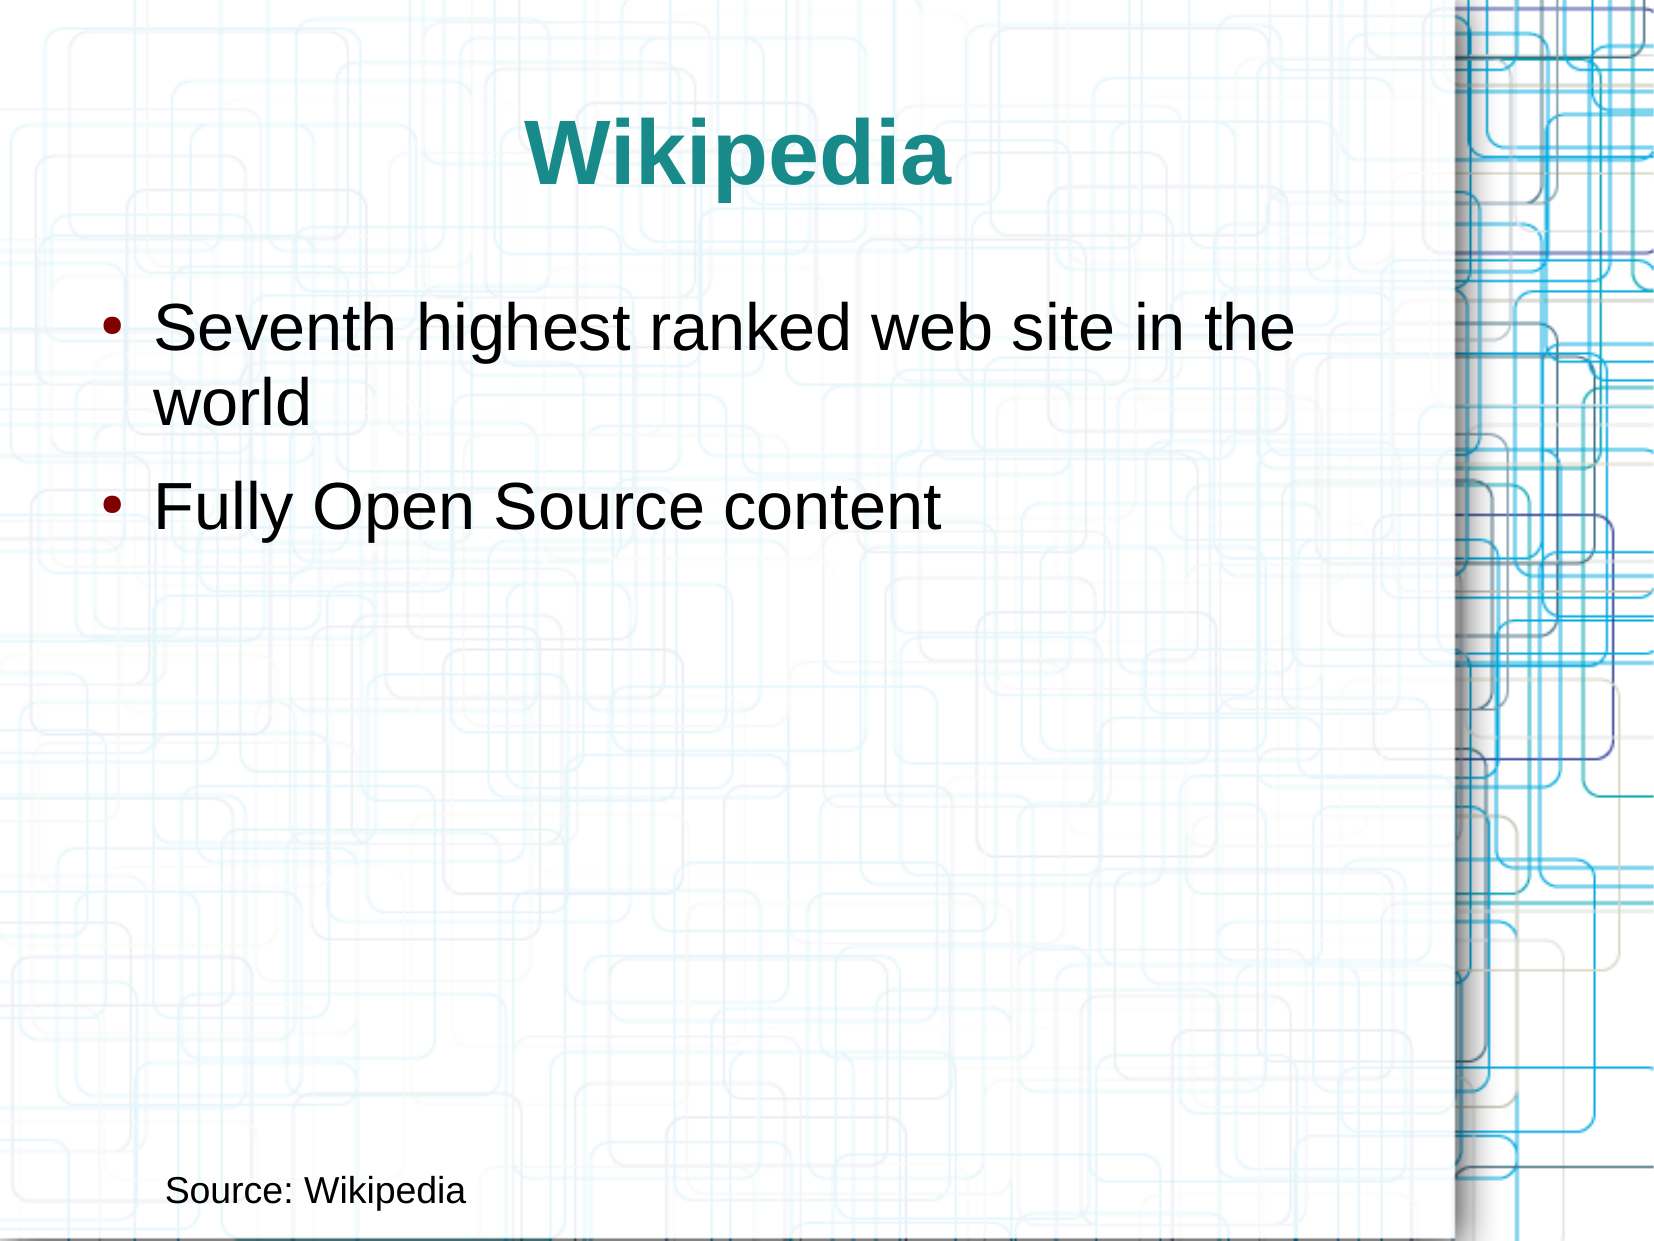

# Wikipedia
Seventh highest ranked web site in the world
Fully Open Source content
Source: Wikipedia